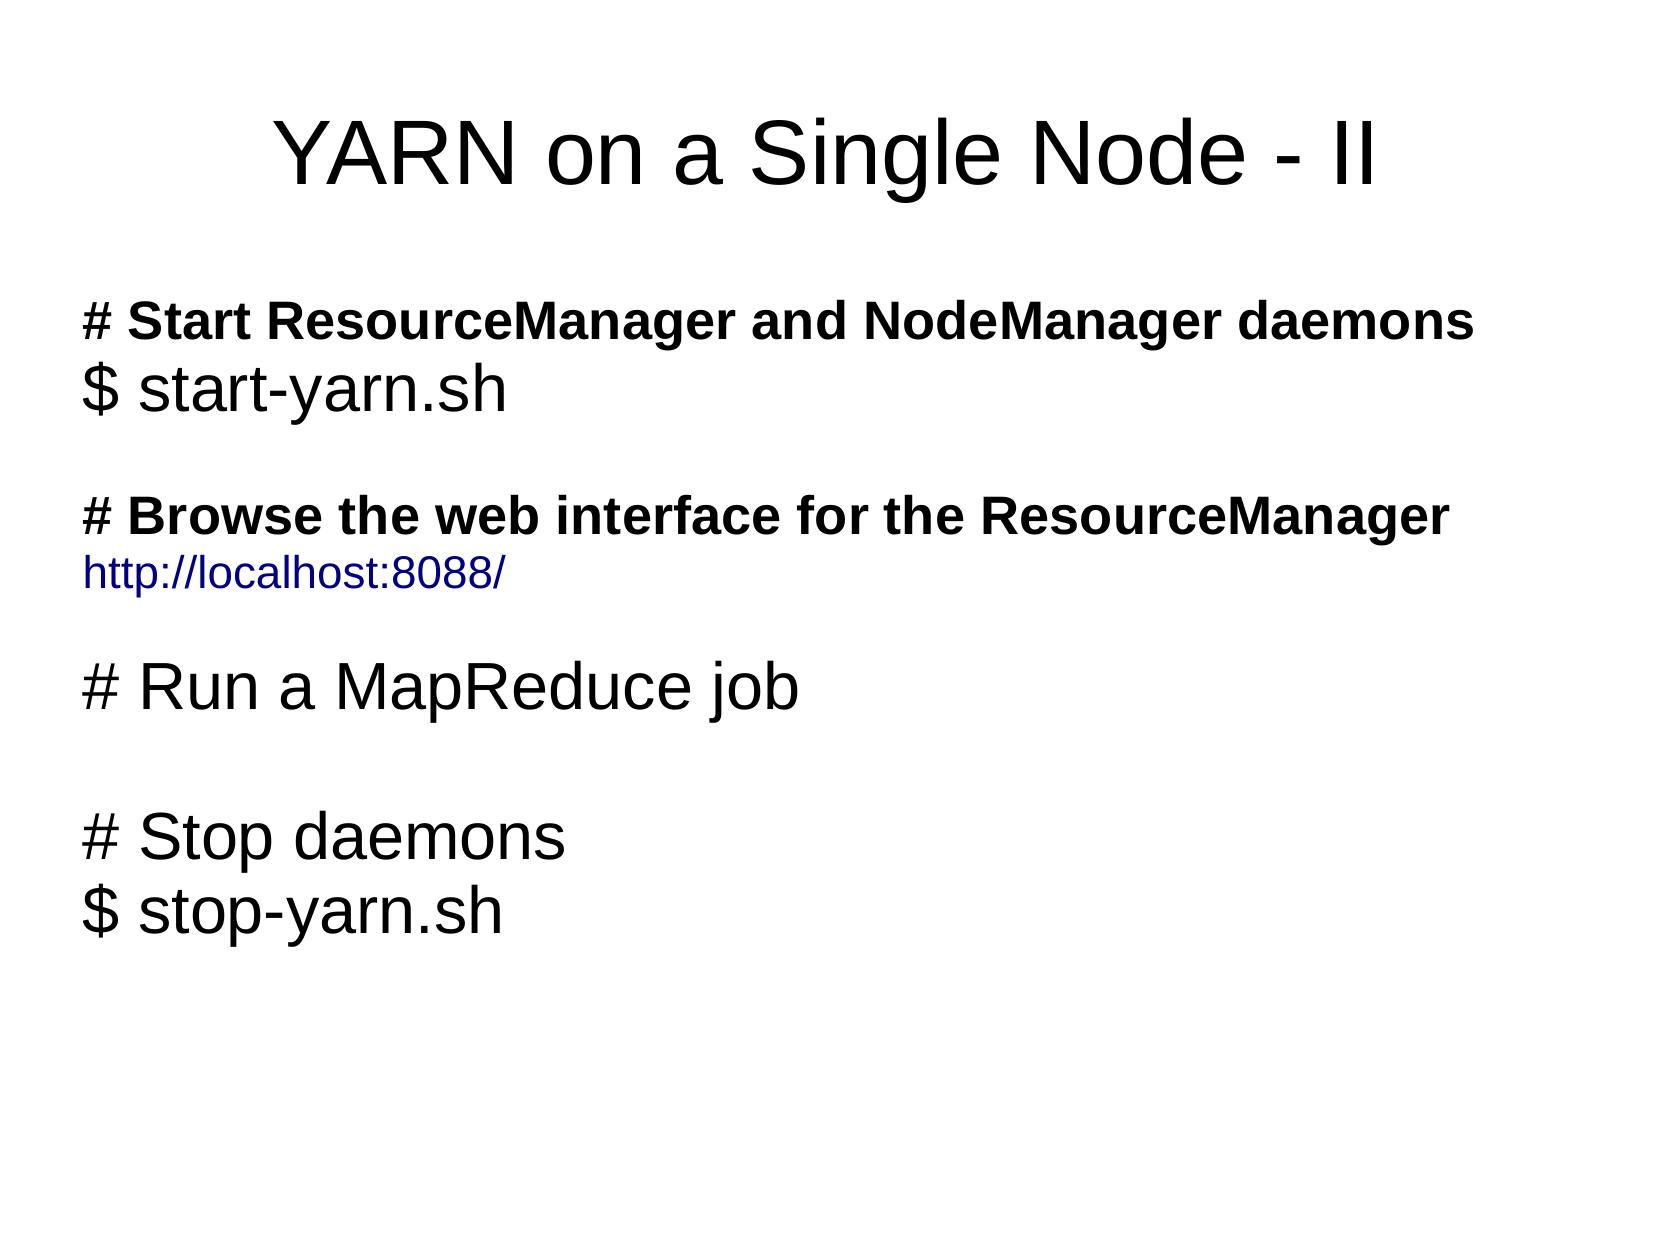

# YARN on a Single Node - II
# Start ResourceManager and NodeManager daemons
$ start-yarn.sh
# Browse the web interface for the ResourceManager
http://localhost:8088/
# Run a MapReduce job
# Stop daemons
$ stop-yarn.sh